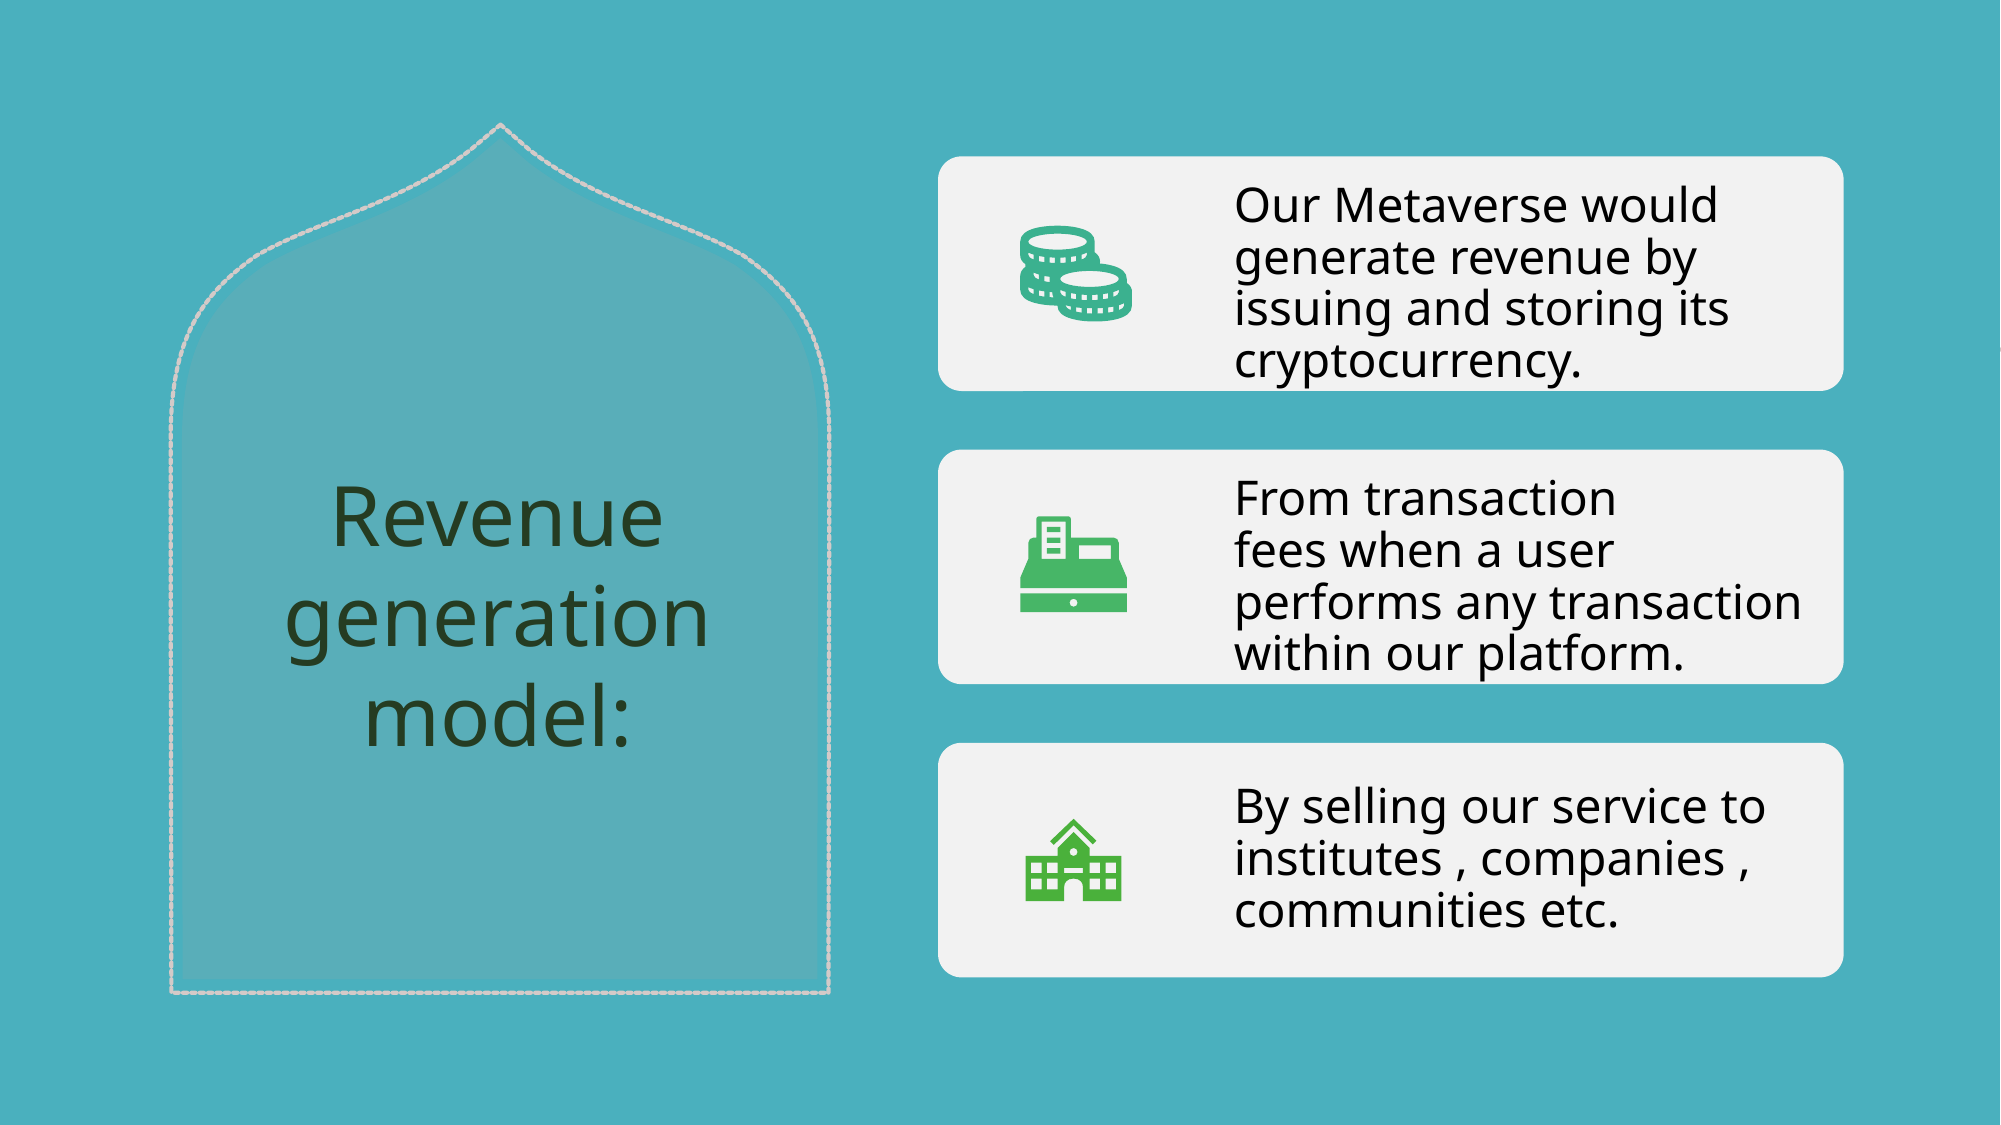

Our Metaverse would generate revenue by issuing and storing its cryptocurrency.
From transaction fees when a user performs any transaction within our platform.
By selling our service to institutes , companies , communities etc.
# Revenue generation model: